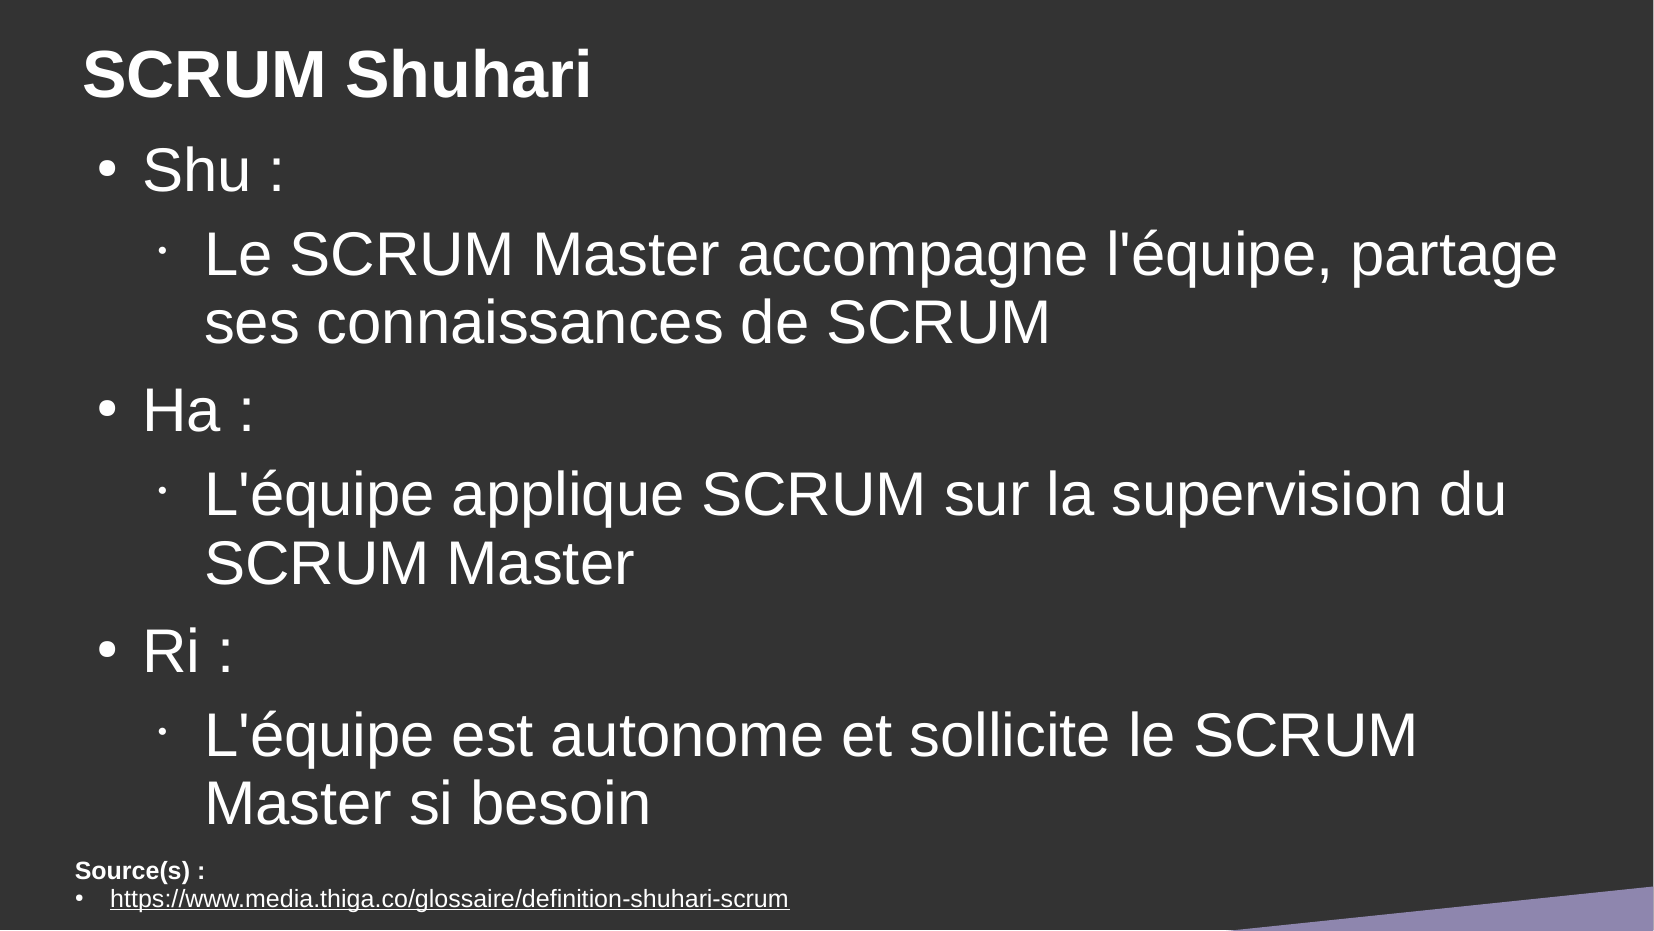

SCRUM Shuhari
# Shu :
Le SCRUM Master accompagne l'équipe, partage ses connaissances de SCRUM
Ha :
L'équipe applique SCRUM sur la supervision du SCRUM Master
Ri :
L'équipe est autonome et sollicite le SCRUM Master si besoin
Source(s) :
https://www.media.thiga.co/glossaire/definition-shuhari-scrum